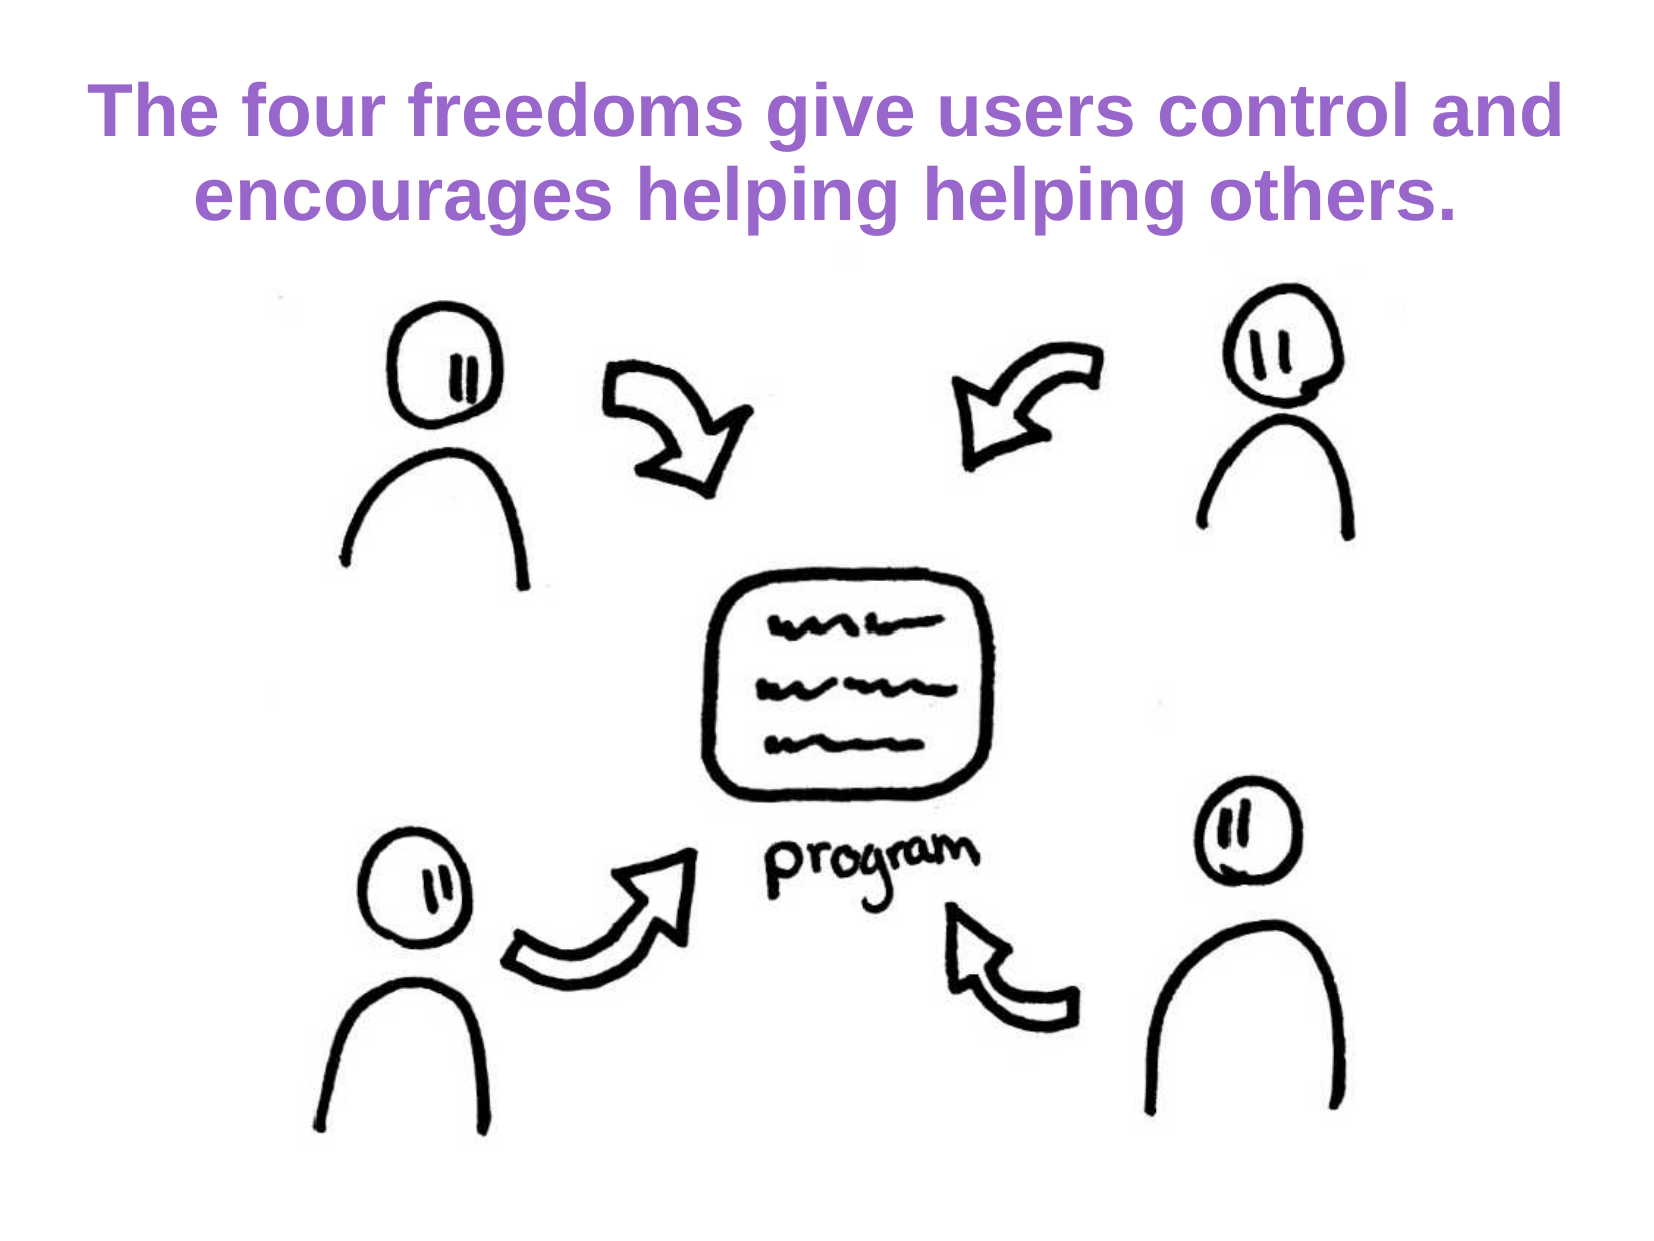

# The four freedoms give users control and encourages helping helping others.